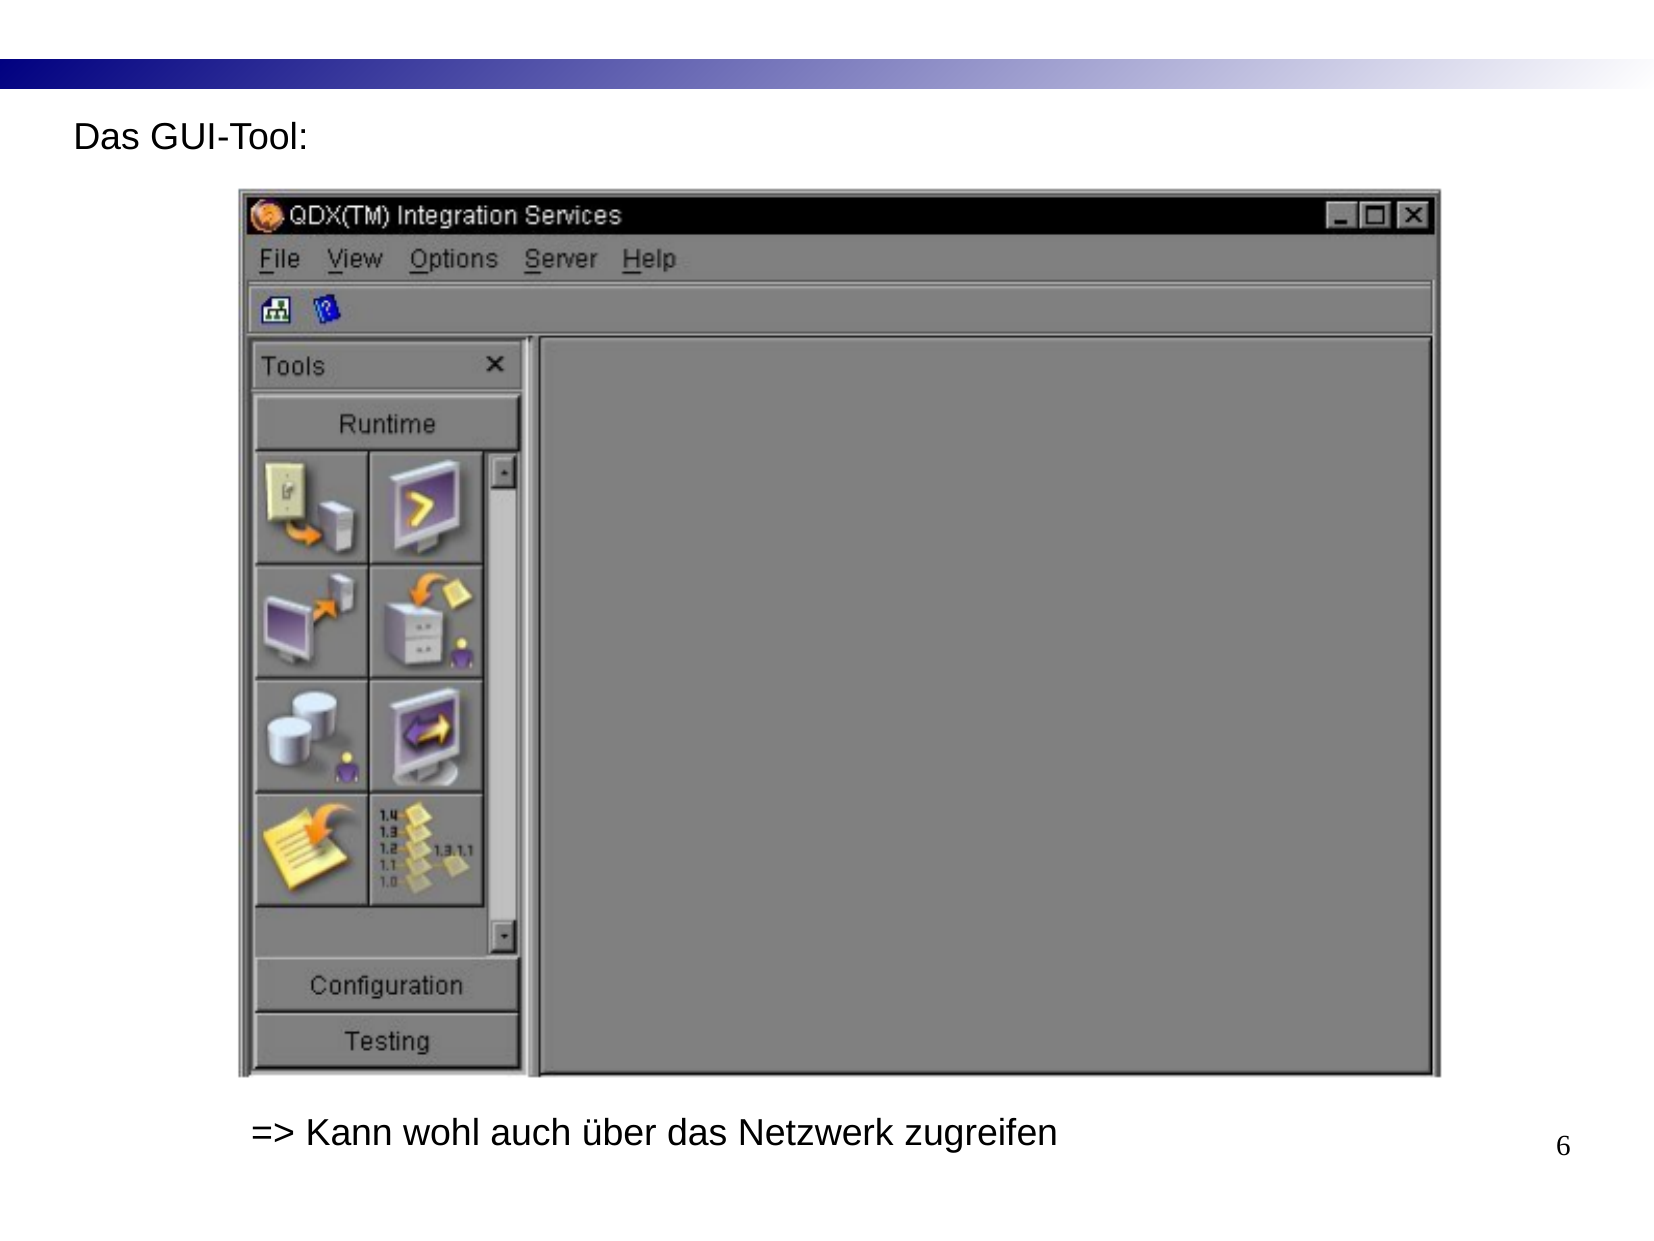

Das GUI-Tool:
=> Kann wohl auch über das Netzwerk zugreifen
6